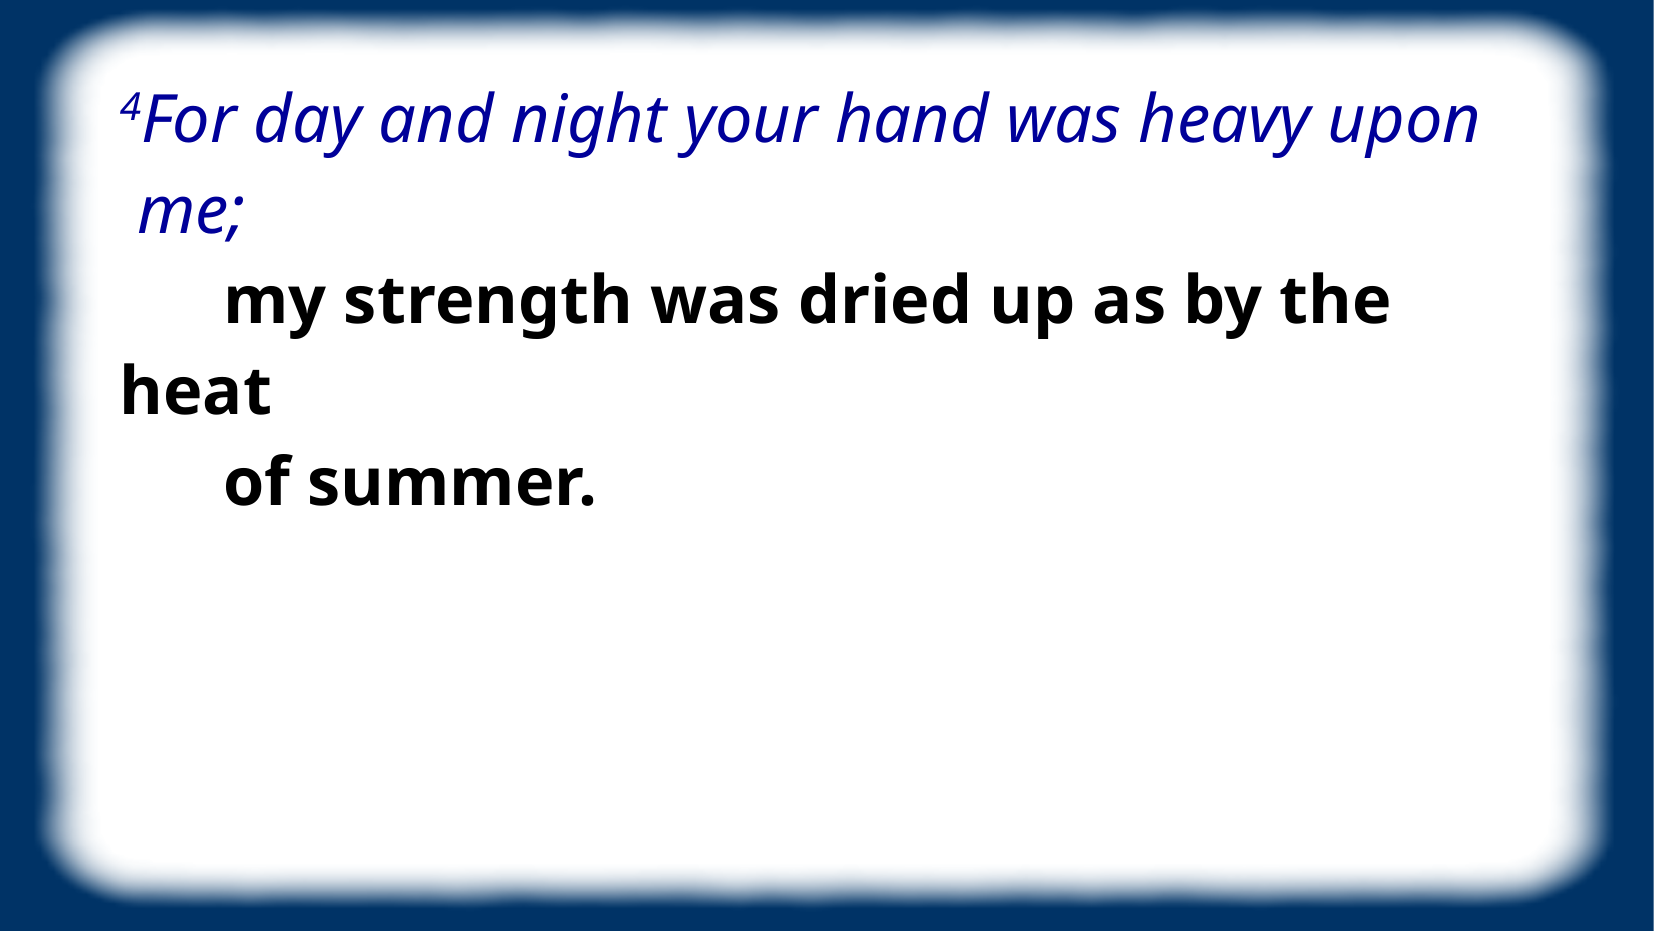

4For day and night your hand was heavy upon
 me;
 my strength was dried up as by the heat
 of summer.